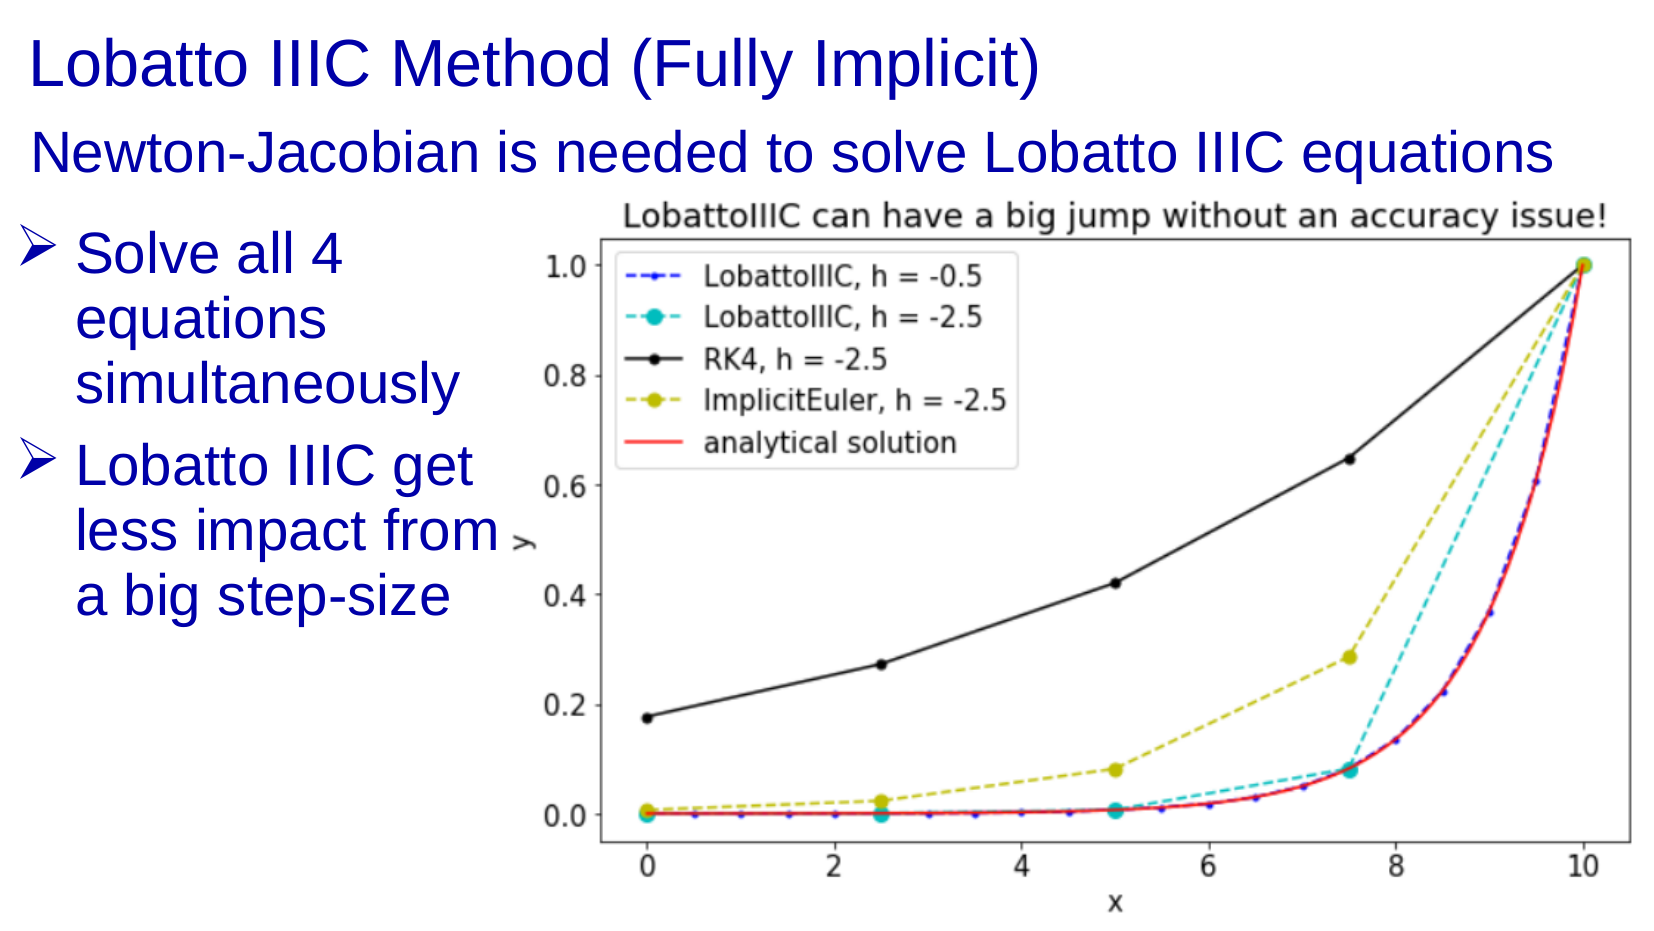

# Lobatto IIIC Method (Fully Implicit)
Newton-Jacobian is needed to solve Lobatto IIIC equations
Solve all 4 equations simultaneously
Lobatto IIIC get less impact from a big step-size
24